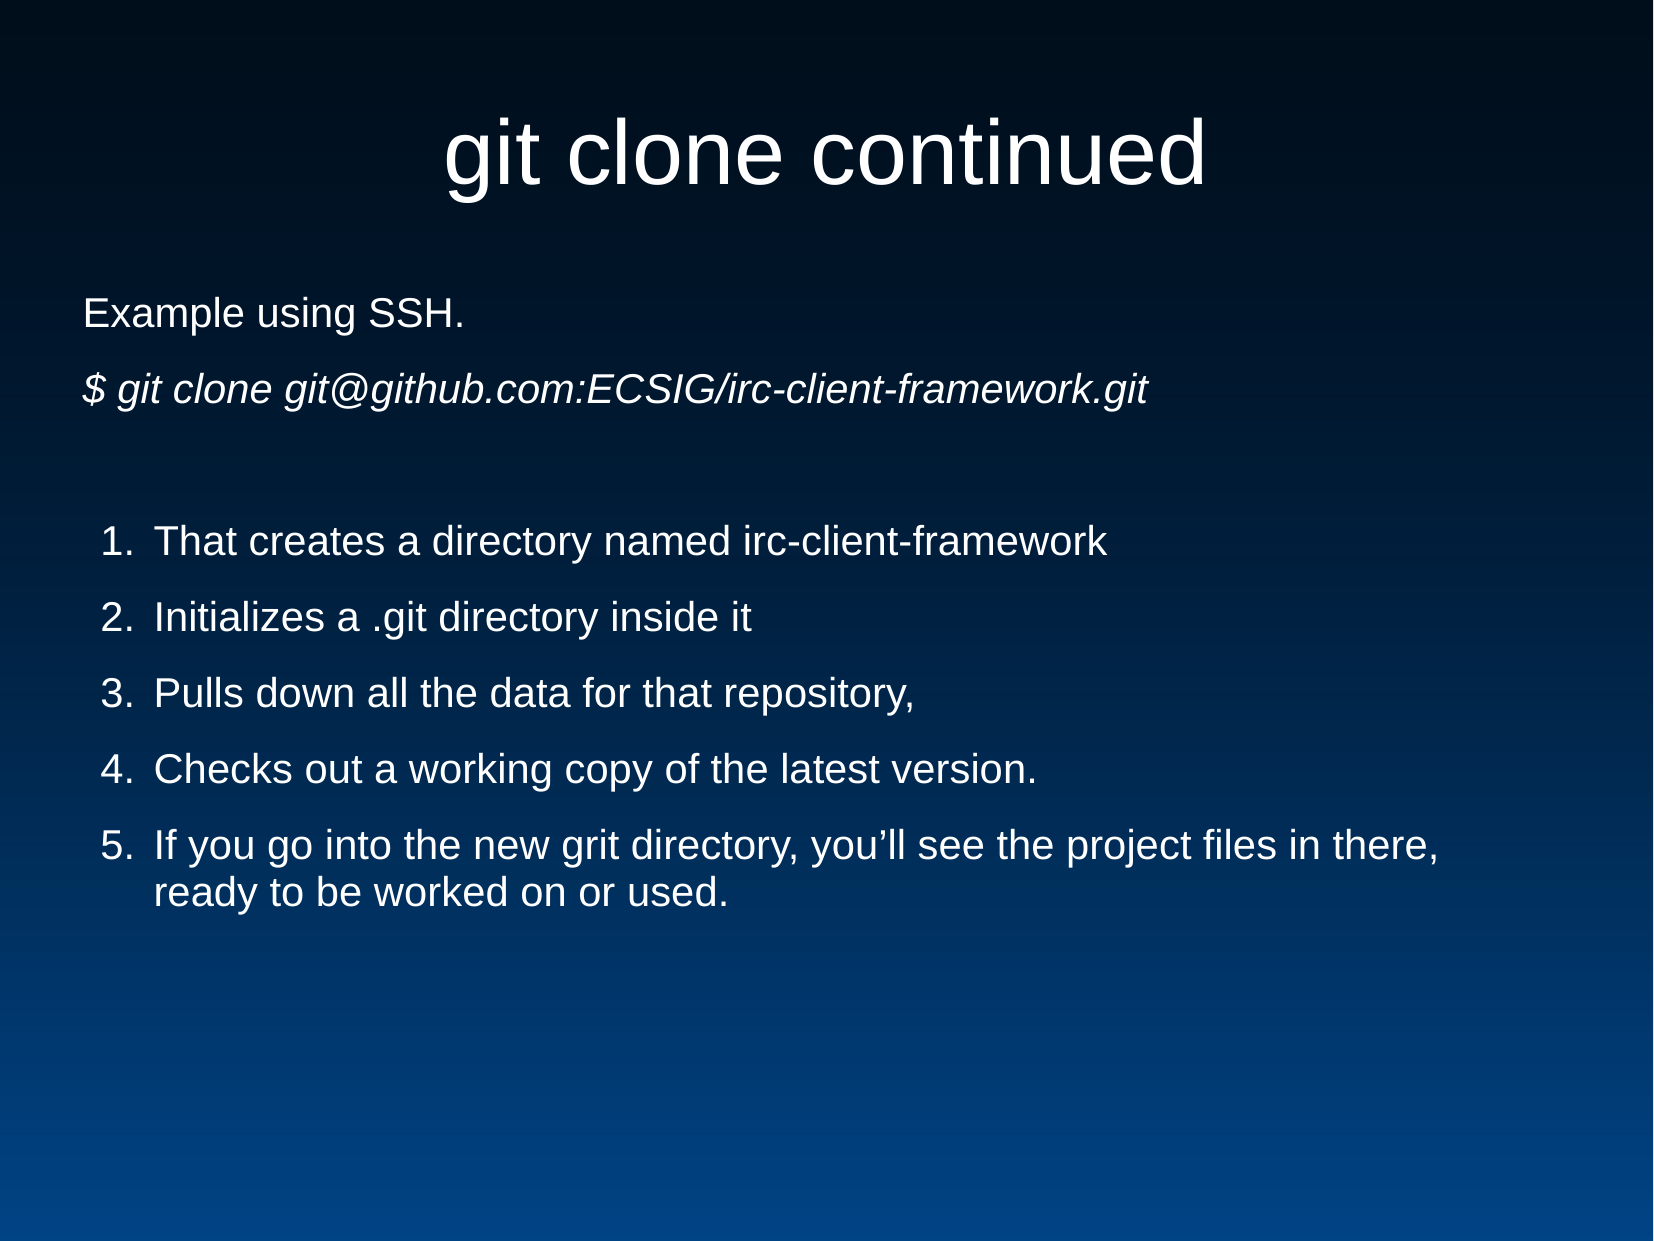

# git clone continued
Example using SSH.
$ git clone git@github.com:ECSIG/irc-client-framework.git
That creates a directory named irc-client-framework
Initializes a .git directory inside it
Pulls down all the data for that repository,
Checks out a working copy of the latest version.
If you go into the new grit directory, you’ll see the project files in there, ready to be worked on or used.